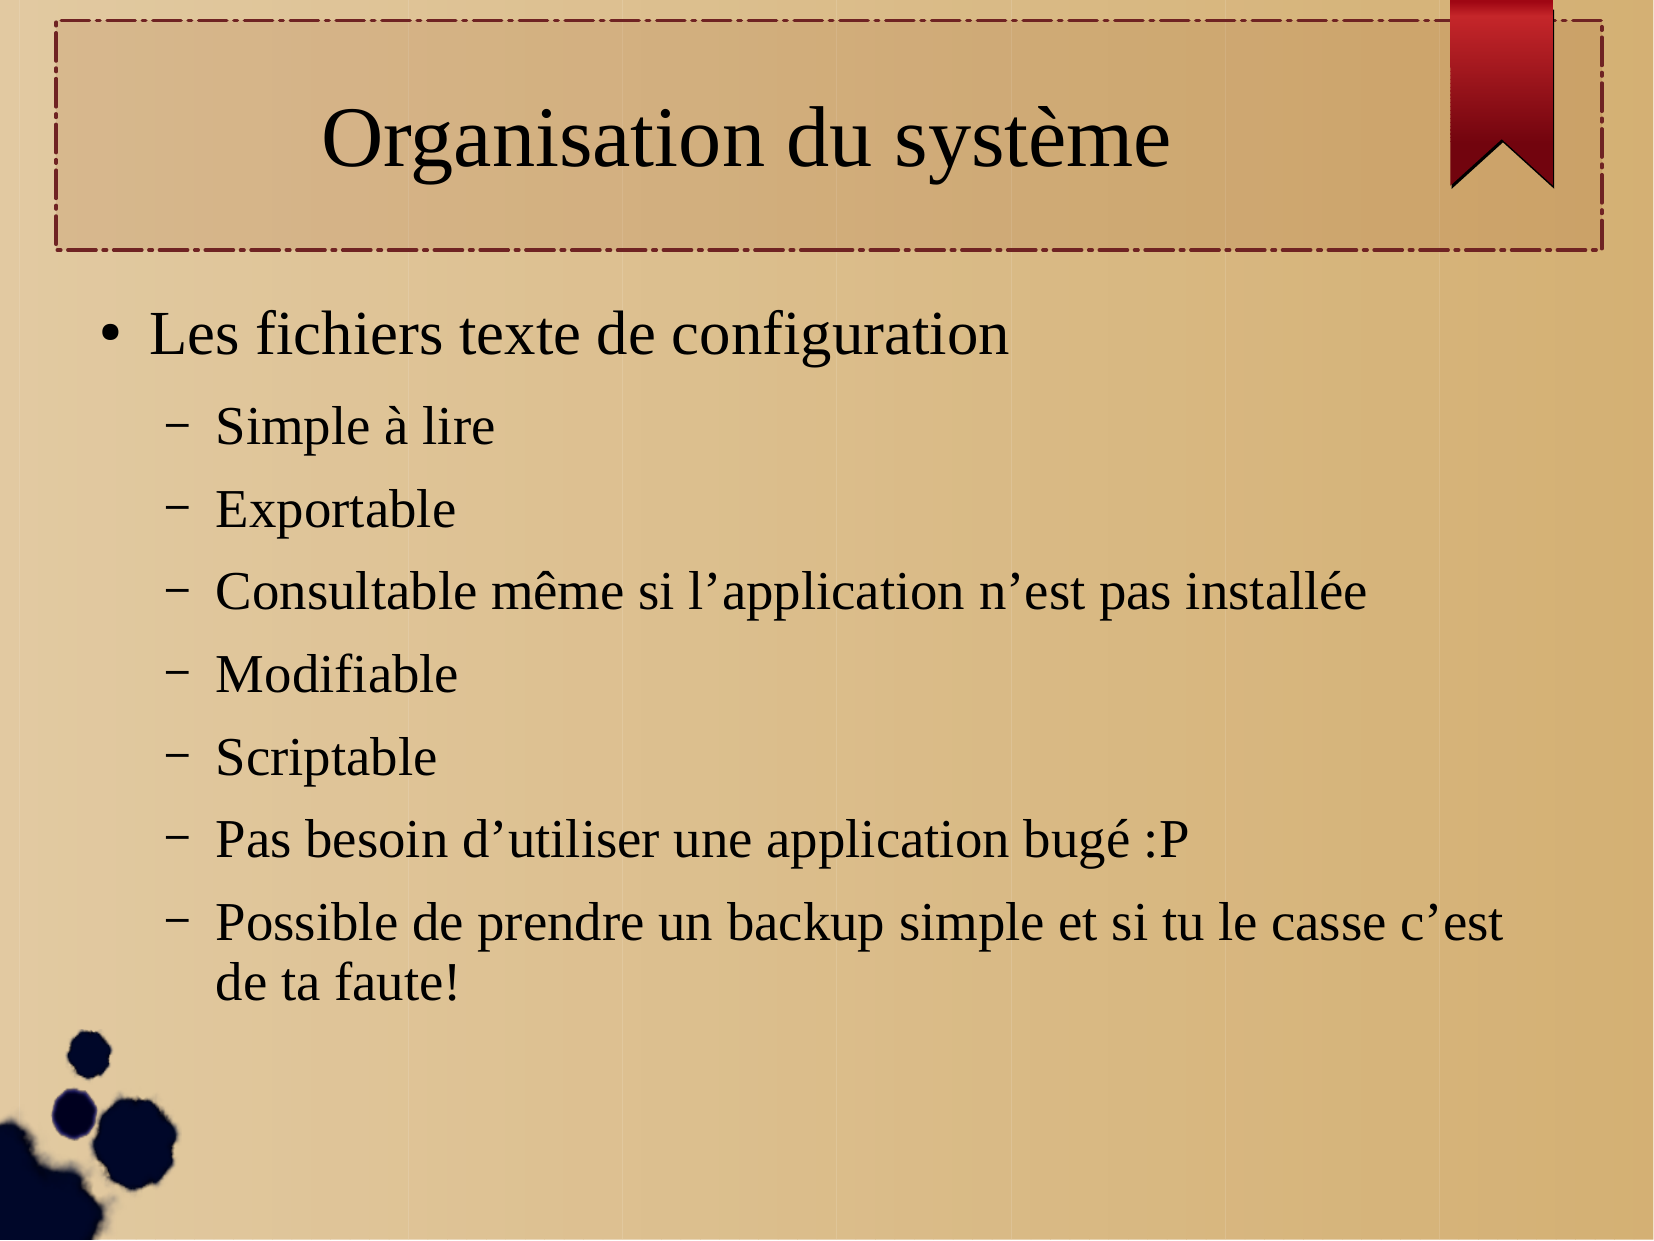

# Organisation du système
Les fichiers texte de configuration
Simple à lire
Exportable
Consultable même si l’application n’est pas installée
Modifiable
Scriptable
Pas besoin d’utiliser une application bugé :P
Possible de prendre un backup simple et si tu le casse c’est de ta faute!